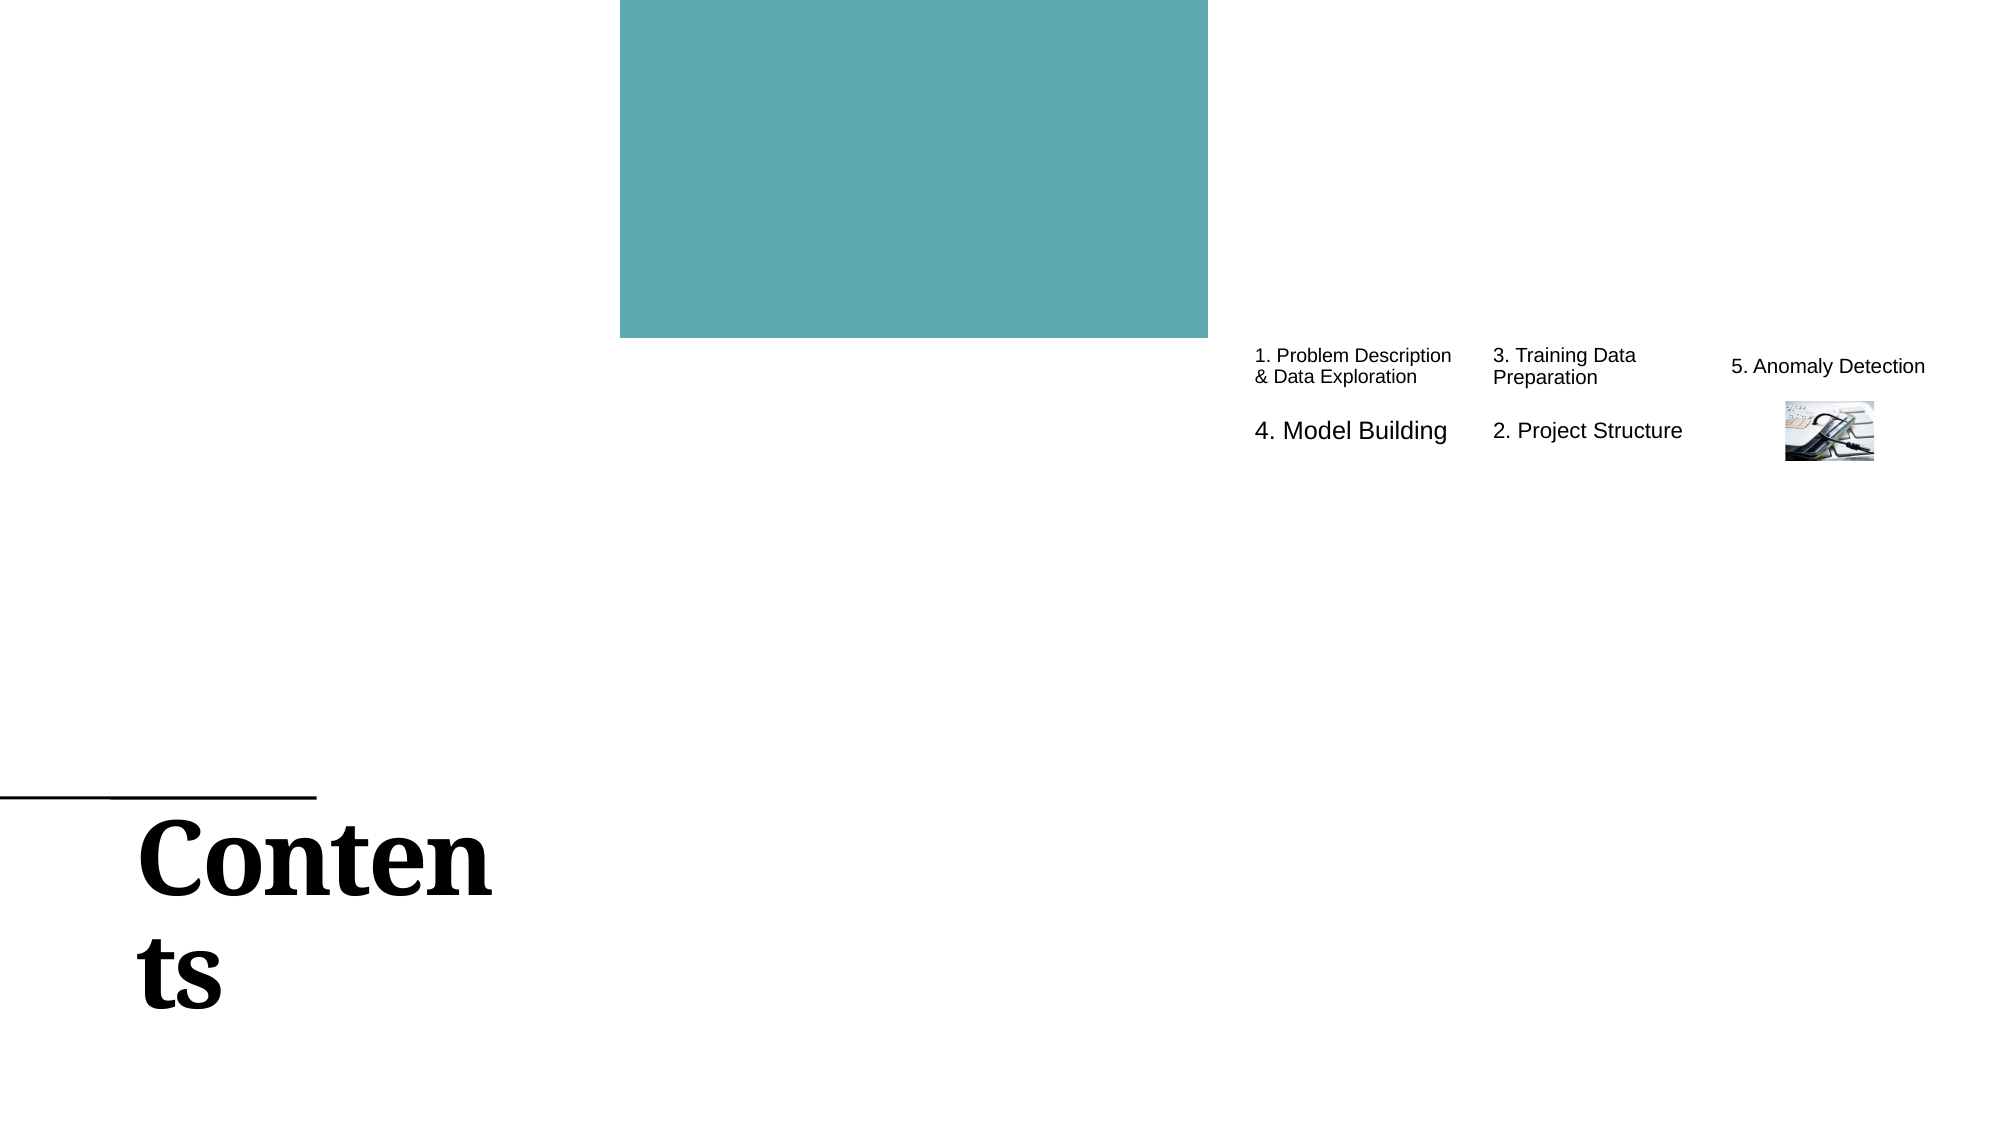

1. Problem Description & Data Exploration
3. Training Data Preparation
5. Anomaly Detection
4. Model Building
2. Project Structure
# Contents